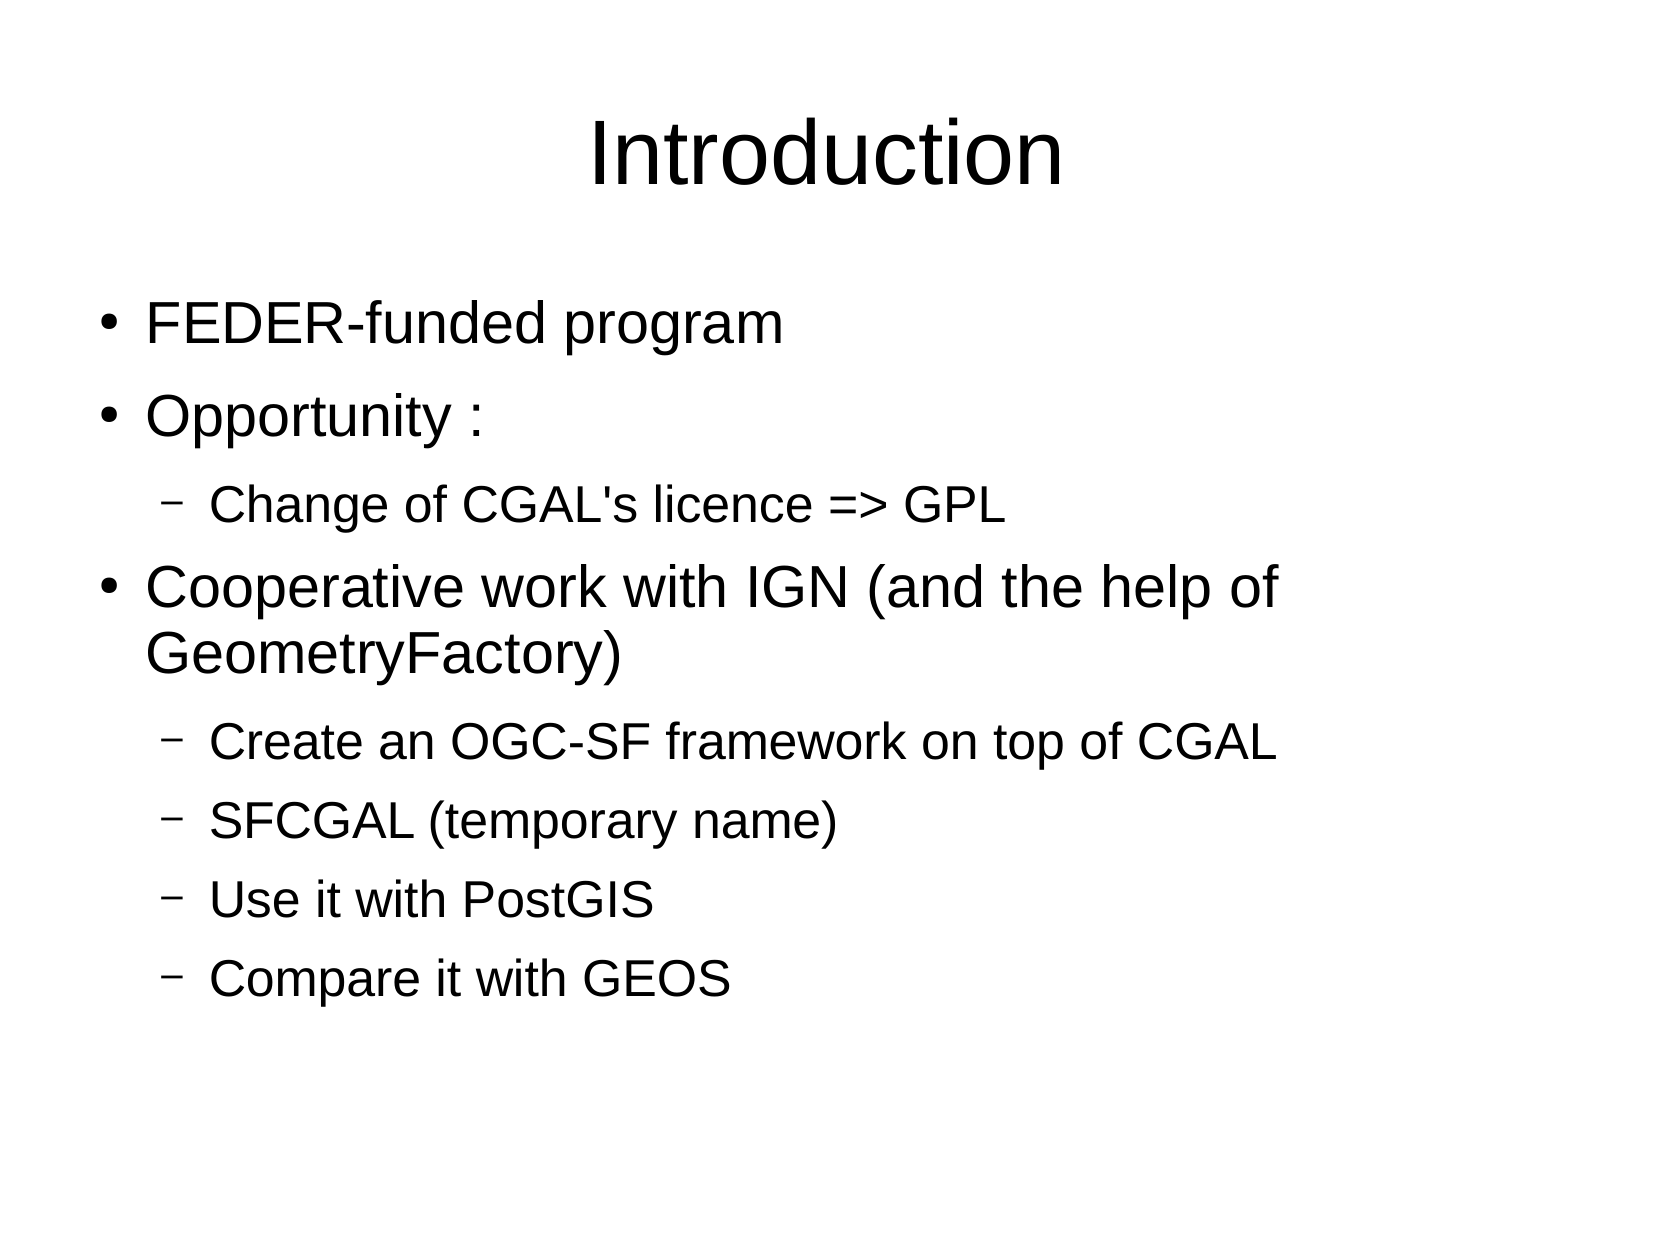

# Introduction
FEDER-funded program
Opportunity :
Change of CGAL's licence => GPL
Cooperative work with IGN (and the help of GeometryFactory)
Create an OGC-SF framework on top of CGAL
SFCGAL (temporary name)
Use it with PostGIS
Compare it with GEOS